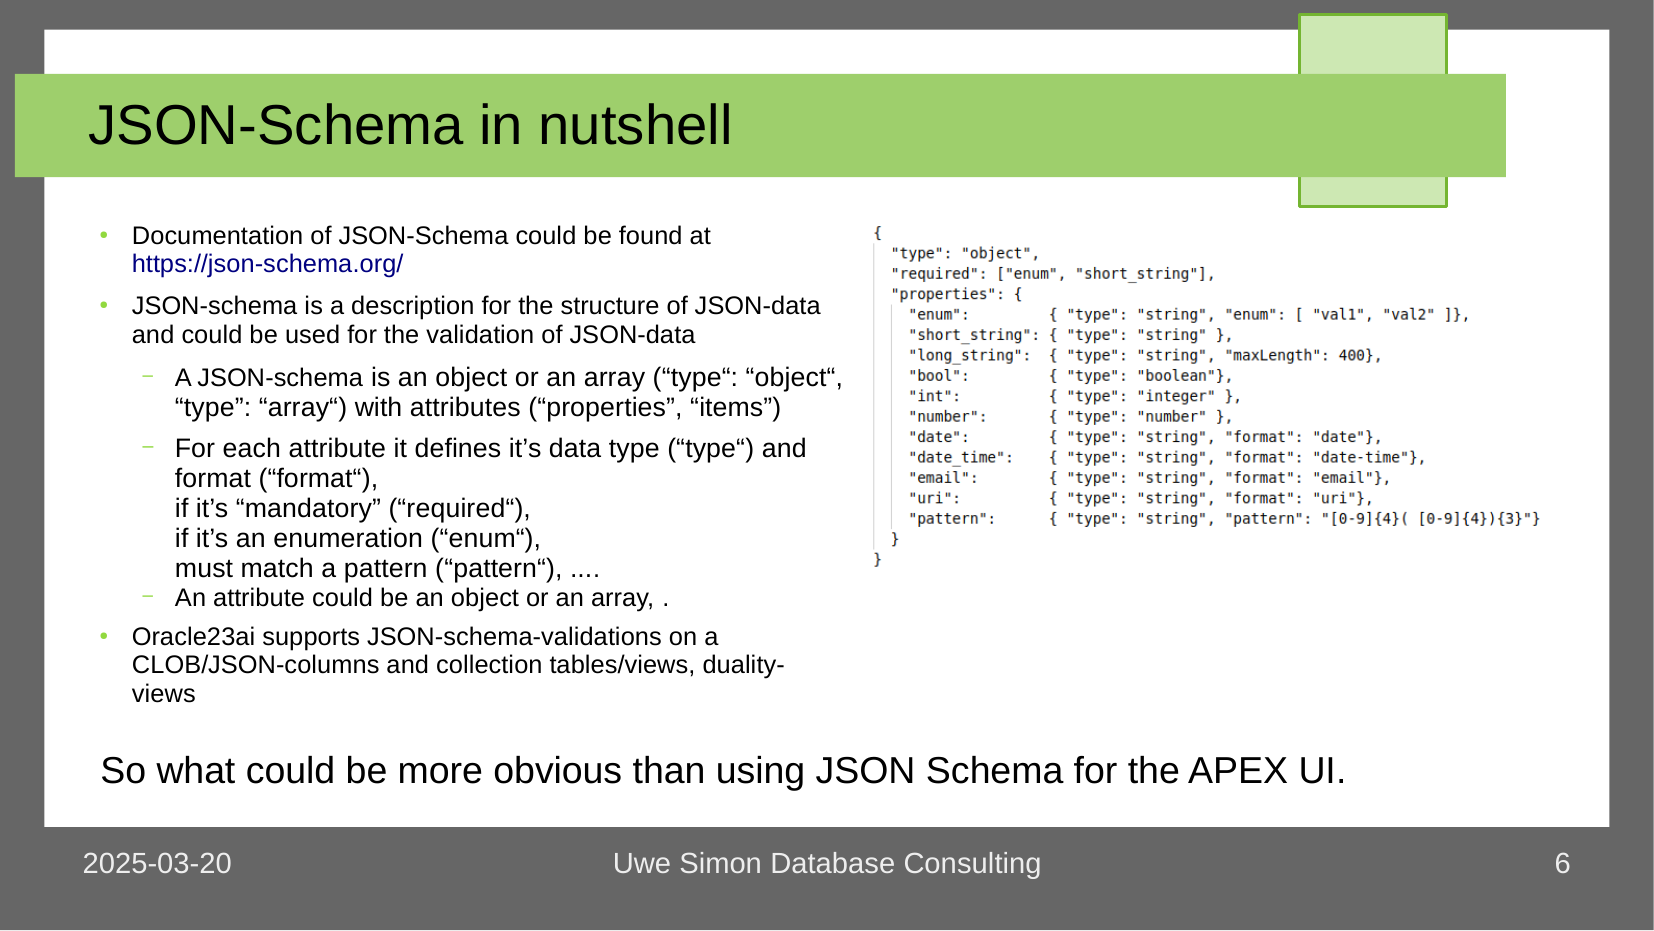

# JSON-Schema in nutshell
Documentation of JSON-Schema could be found at https://json-schema.org/
JSON-schema is a description for the structure of JSON-data and could be used for the validation of JSON-data
A JSON-schema is an object or an array (“type“: “object“, “type”: “array“) with attributes (“properties”, “items”)
For each attribute it defines it’s data type (“type“) and format (“format“),
if it’s “mandatory” (“required“),
if it’s an enumeration (“enum“),
must match a pattern (“pattern“), ....
An attribute could be an object or an array, .
Oracle23ai supports JSON-schema-validations on a CLOB/JSON-columns and collection tables/views, duality-views
So what could be more obvious than using JSON Schema for the APEX UI.
2024-04-24
Uwe Simon Database Consulting
6